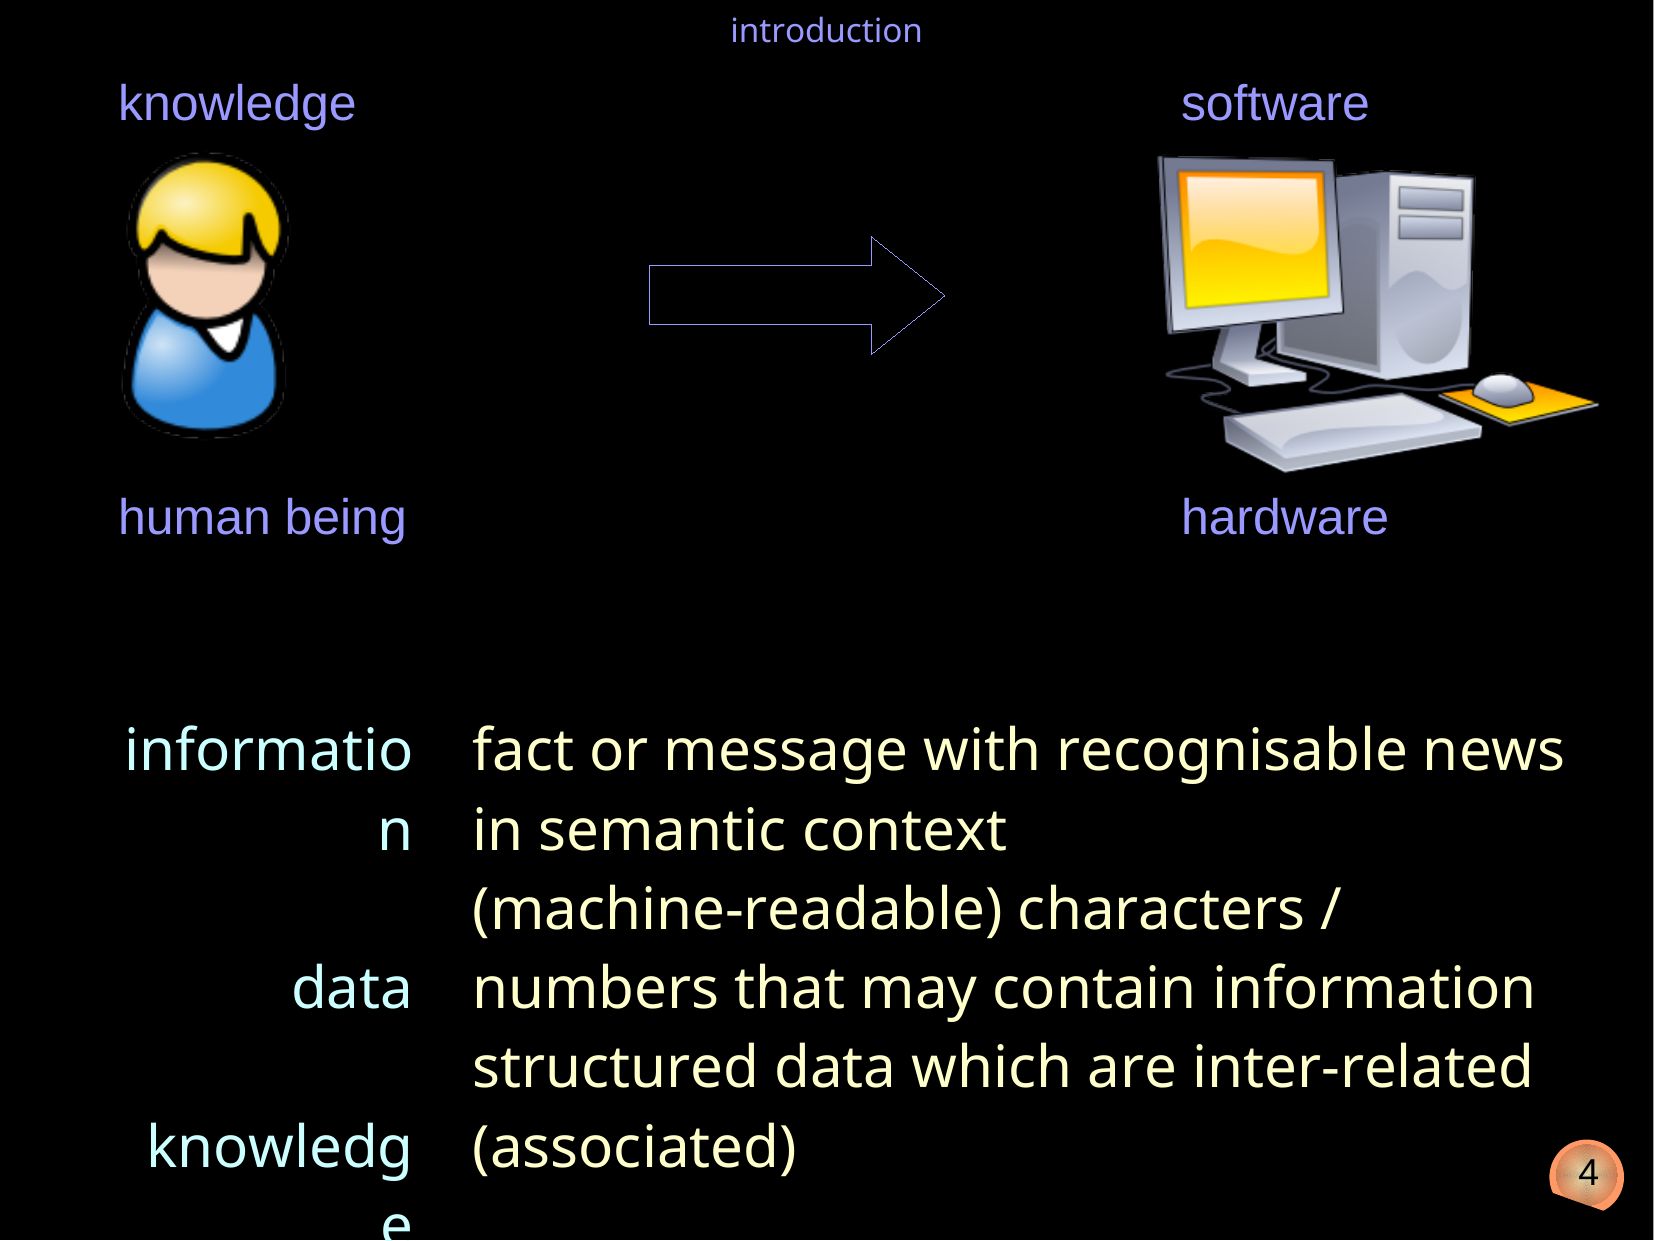

introduction
knowledge
software
human being
hardware
information
data
knowledge
fact or message with recognisable news in semantic context
(machine-readable) characters / numbers that may contain information
structured data which are inter-related (associated)